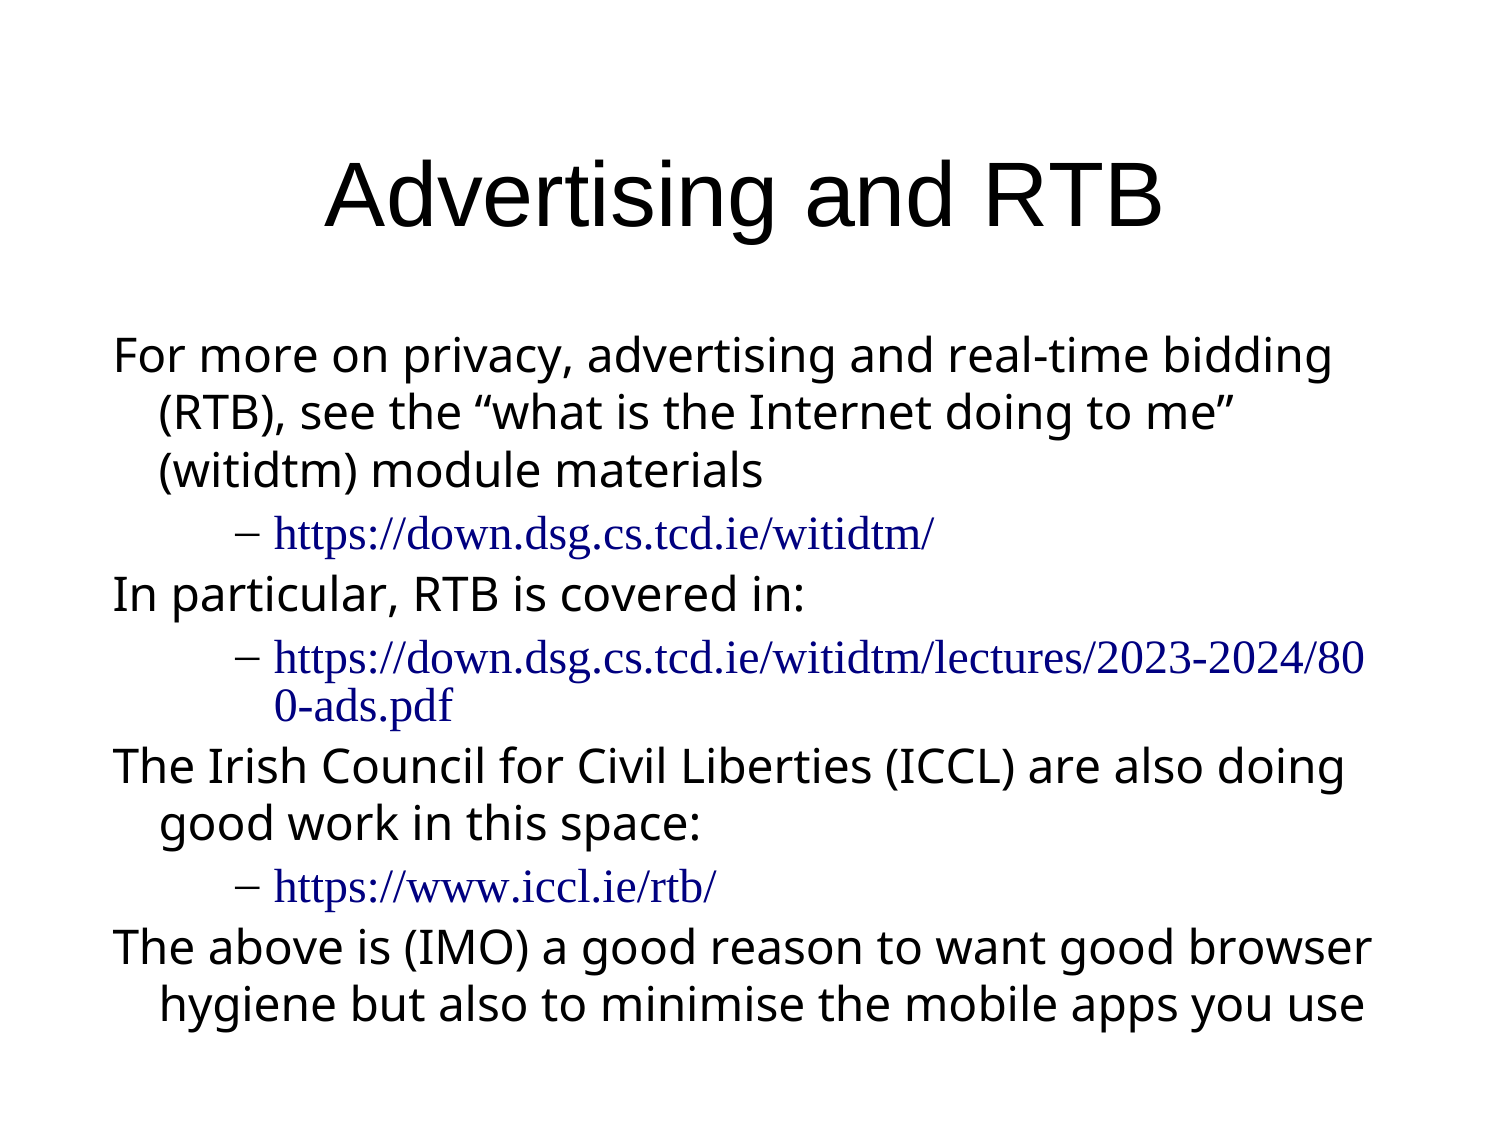

# Advertising and RTB
For more on privacy, advertising and real-time bidding (RTB), see the “what is the Internet doing to me” (witidtm) module materials
https://down.dsg.cs.tcd.ie/witidtm/
In particular, RTB is covered in:
https://down.dsg.cs.tcd.ie/witidtm/lectures/2023-2024/800-ads.pdf
The Irish Council for Civil Liberties (ICCL) are also doing good work in this space:
https://www.iccl.ie/rtb/
The above is (IMO) a good reason to want good browser hygiene but also to minimise the mobile apps you use